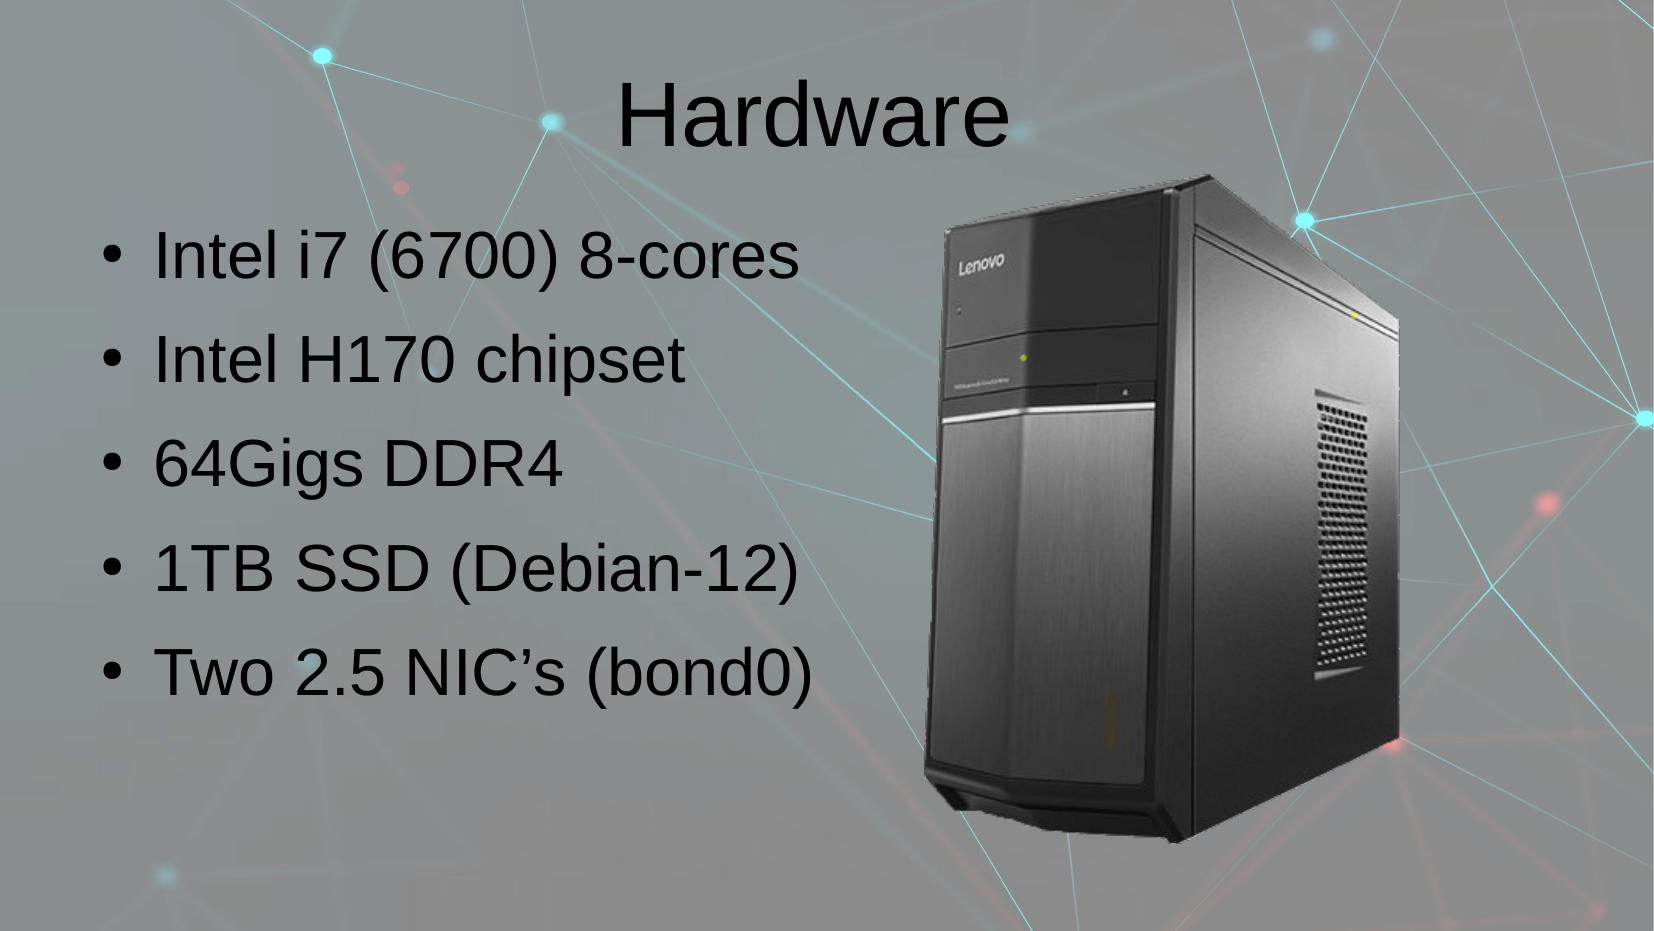

# Hardware
Intel i7 (6700) 8-cores
Intel H170 chipset
64Gigs DDR4
1TB SSD (Debian-12)
Two 2.5 NIC’s (bond0)